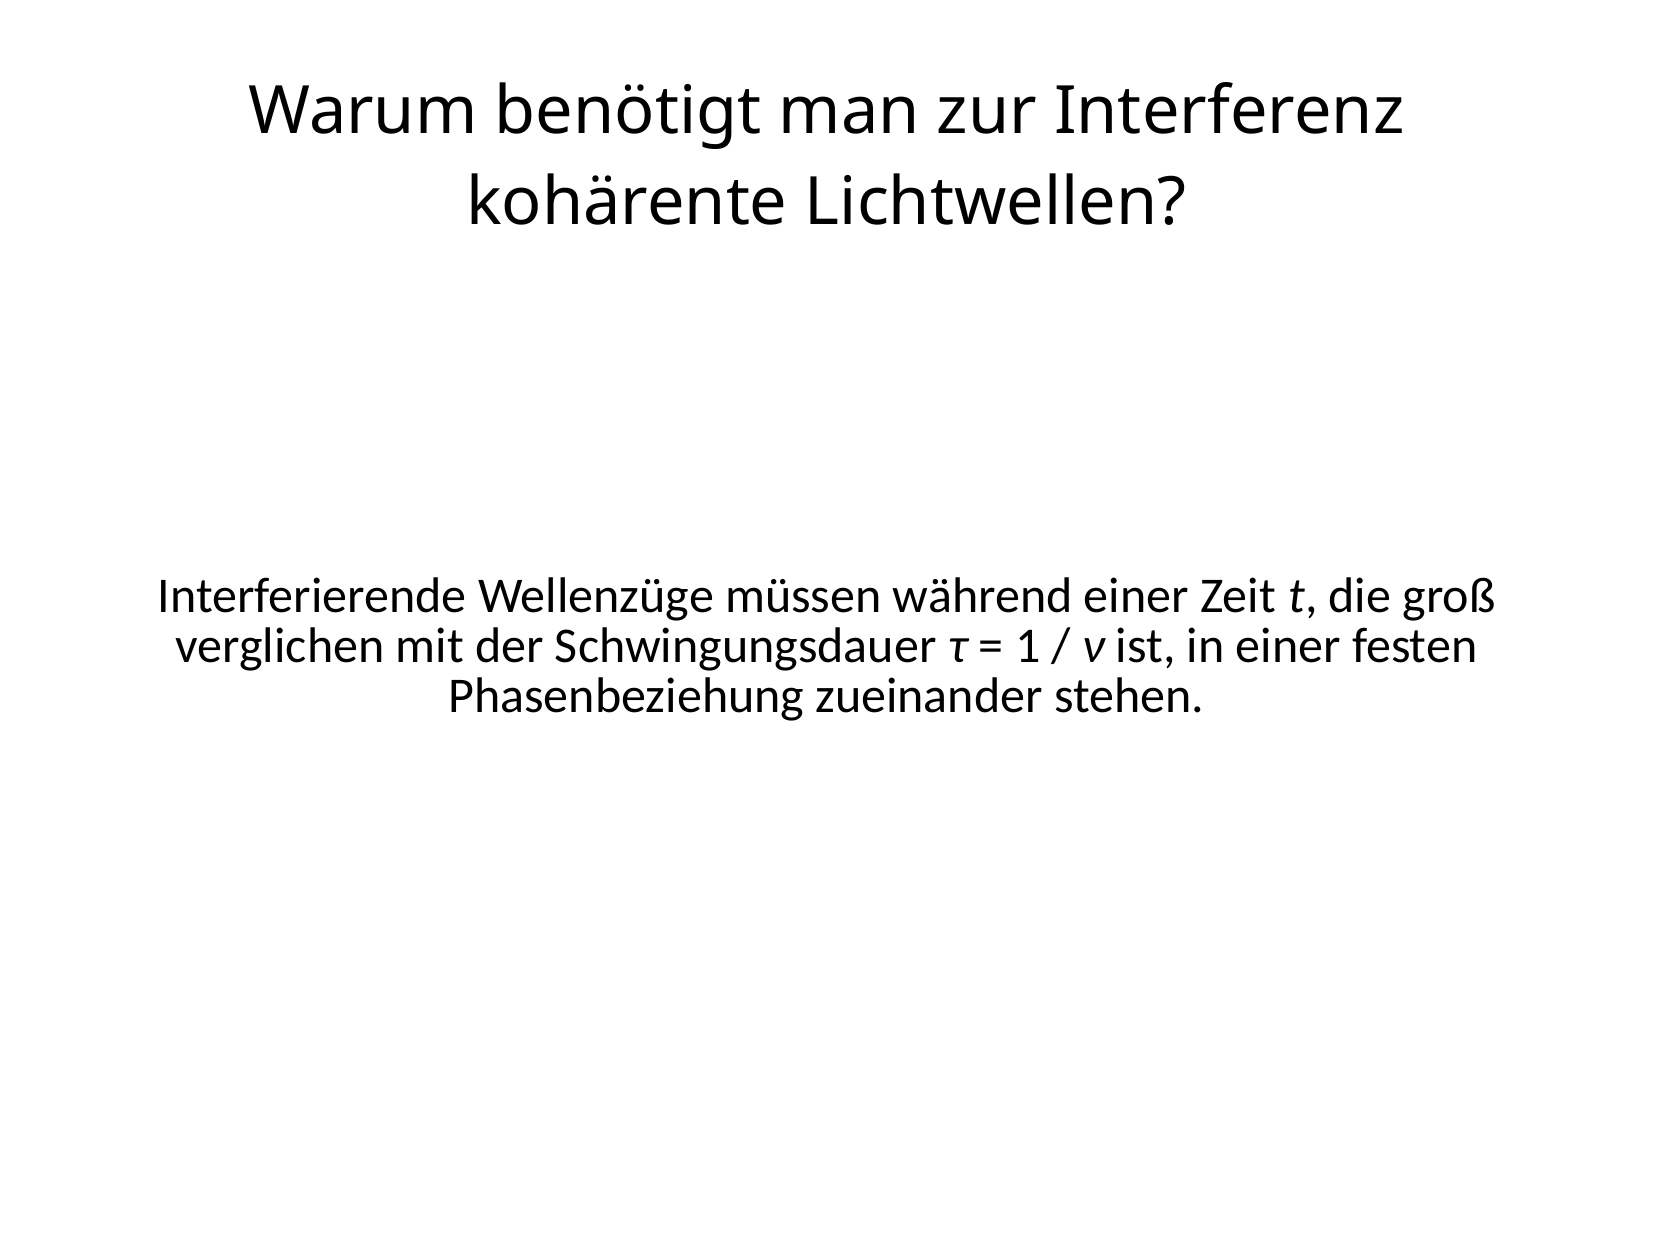

# Warum benötigt man zur Interferenz kohärente Lichtwellen?
Interferierende Wellenzüge müssen während einer Zeit t, die groß verglichen mit der Schwingungsdauer τ = 1 / ν ist, in einer festen Phasenbeziehung zueinander stehen.